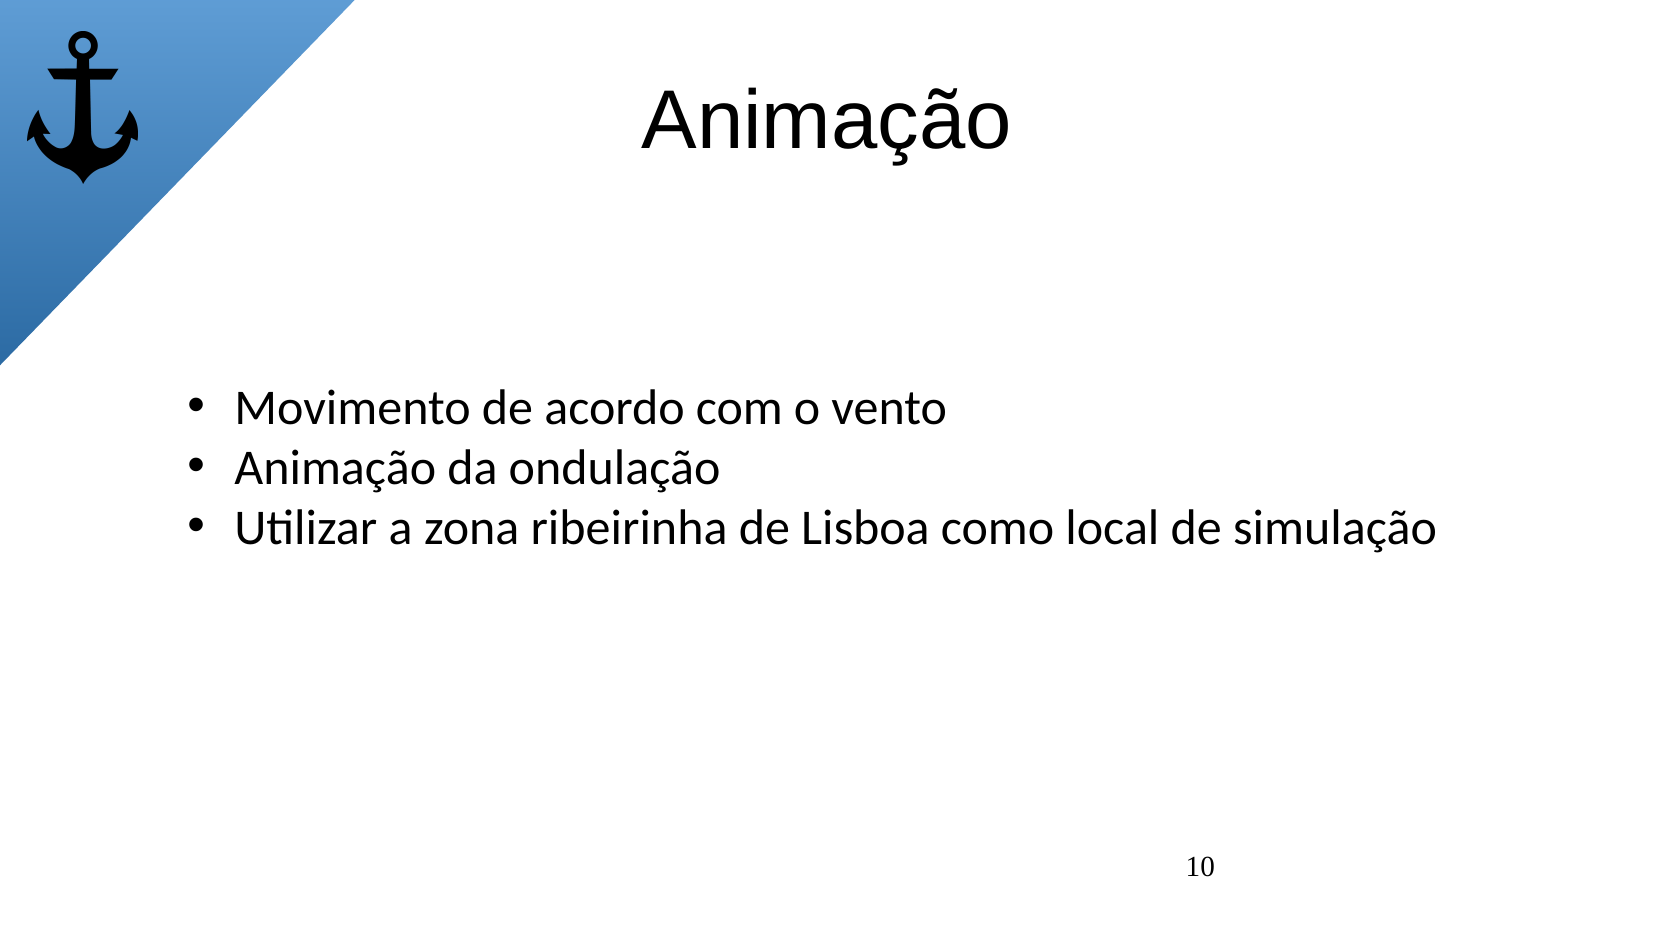

# Animação
Movimento de acordo com o vento
Animação da ondulação
Utilizar a zona ribeirinha de Lisboa como local de simulação